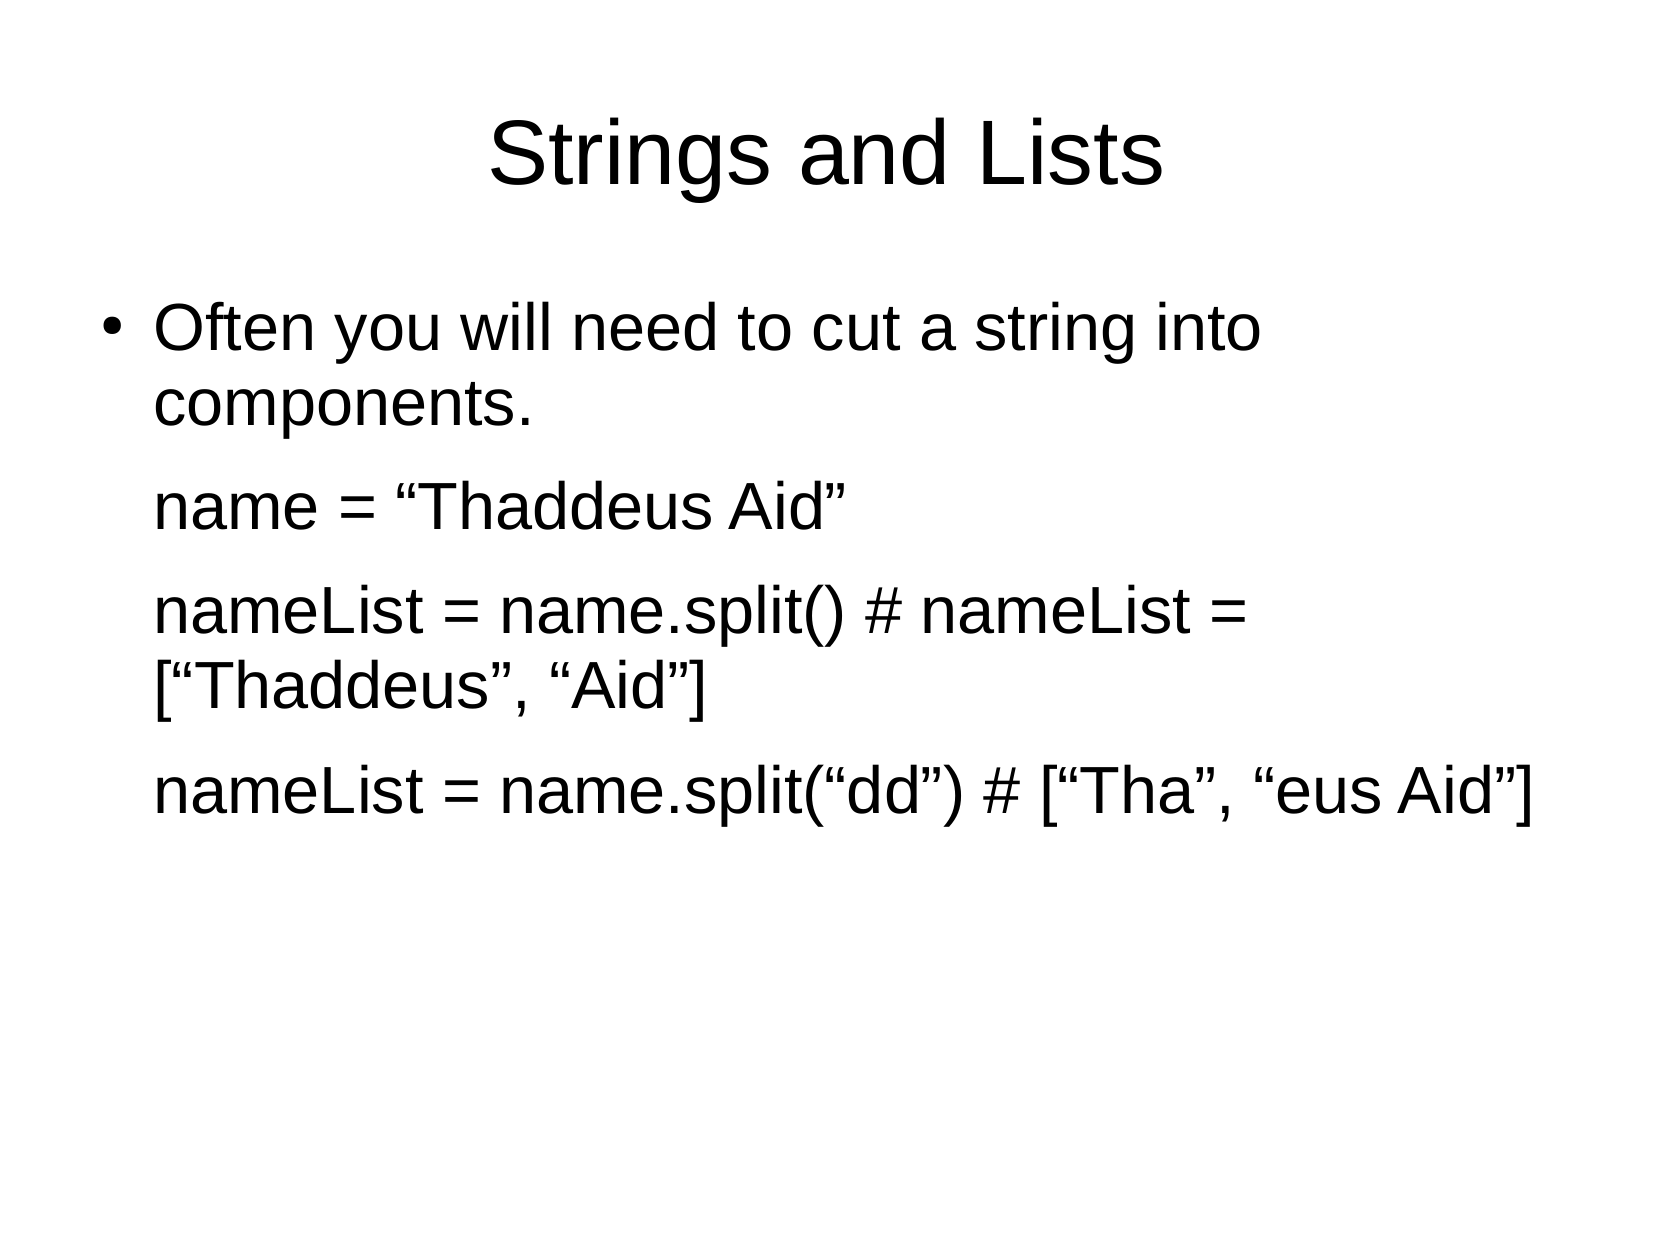

# Strings and Lists
Often you will need to cut a string into components.
name = “Thaddeus Aid”
nameList = name.split() # nameList = [“Thaddeus”, “Aid”]
nameList = name.split(“dd”) # [“Tha”, “eus Aid”]